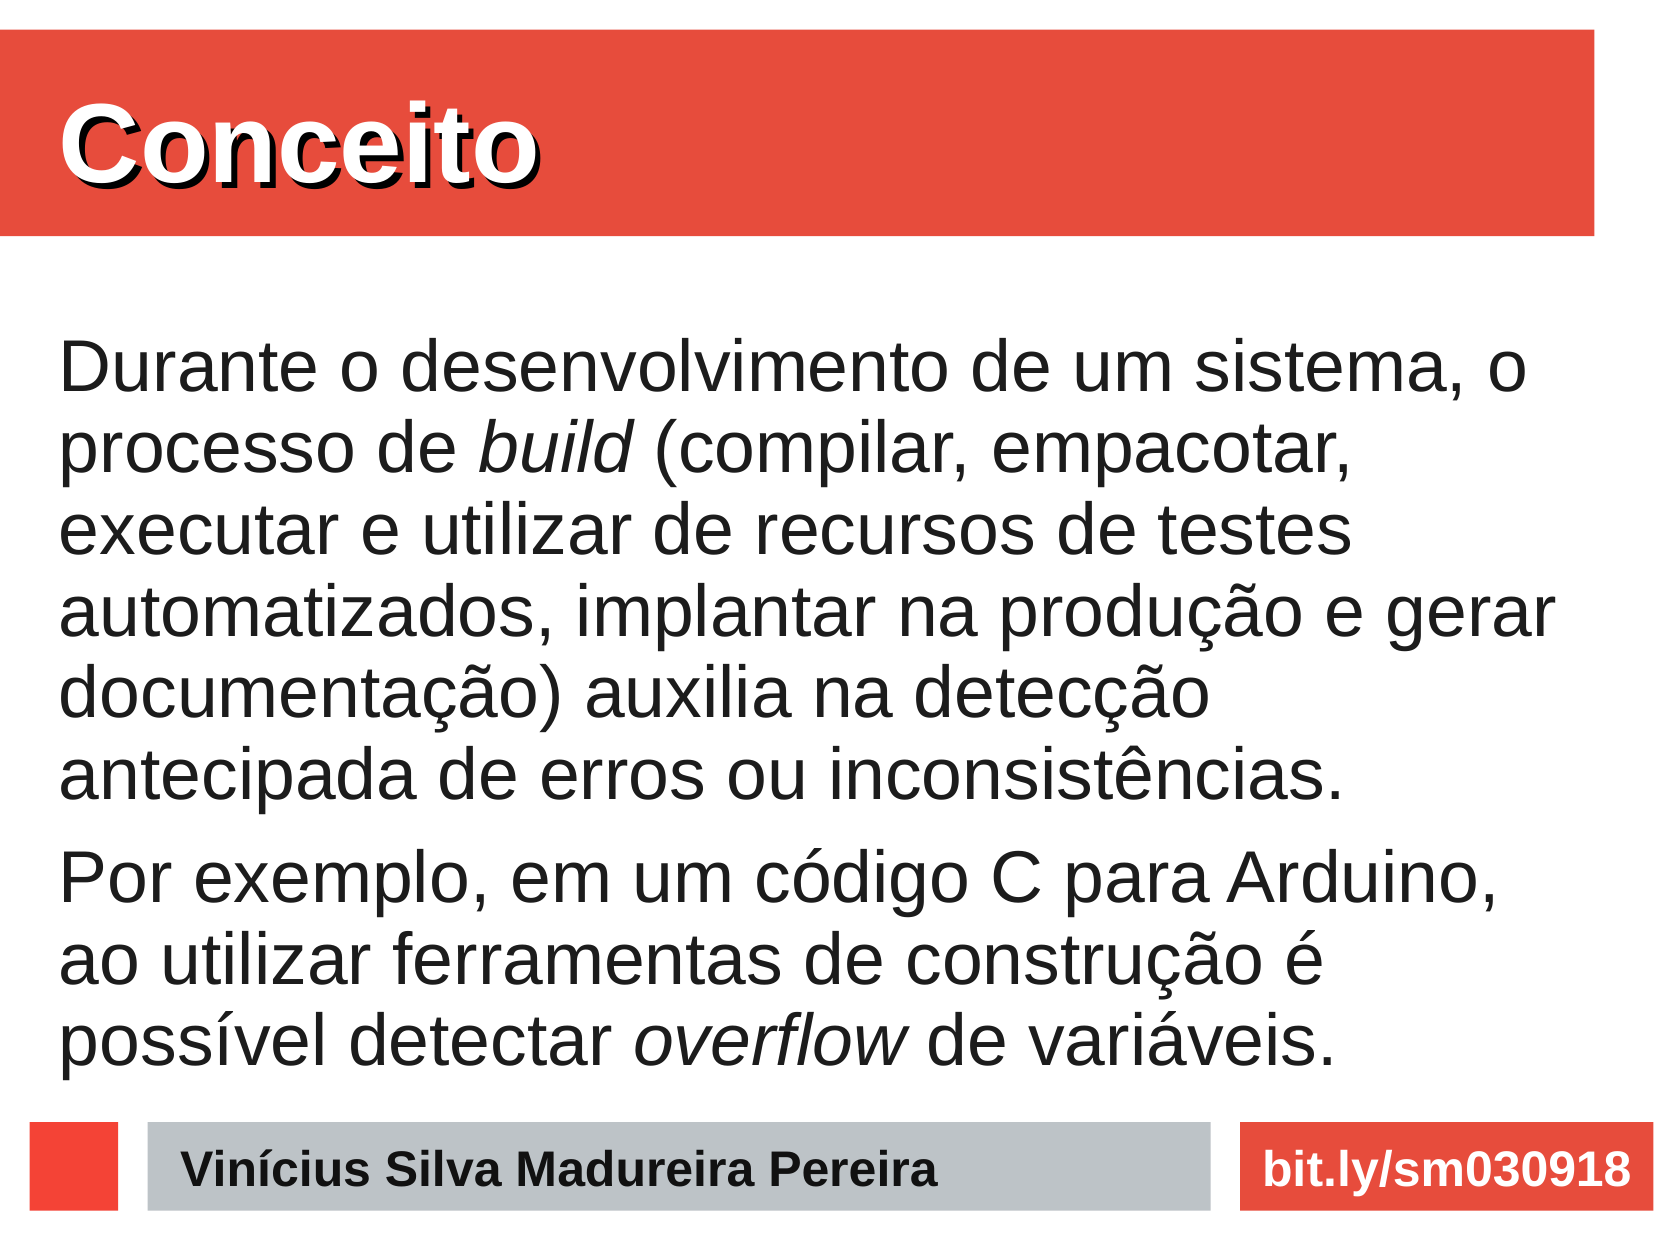

# Conceito
Durante o desenvolvimento de um sistema, o processo de build (compilar, empacotar, executar e utilizar de recursos de testes automatizados, implantar na produção e gerar documentação) auxilia na detecção antecipada de erros ou inconsistências.
Por exemplo, em um código C para Arduino, ao utilizar ferramentas de construção é possível detectar overflow de variáveis.
Vinícius Silva Madureira Pereira
bit.ly/sm030918